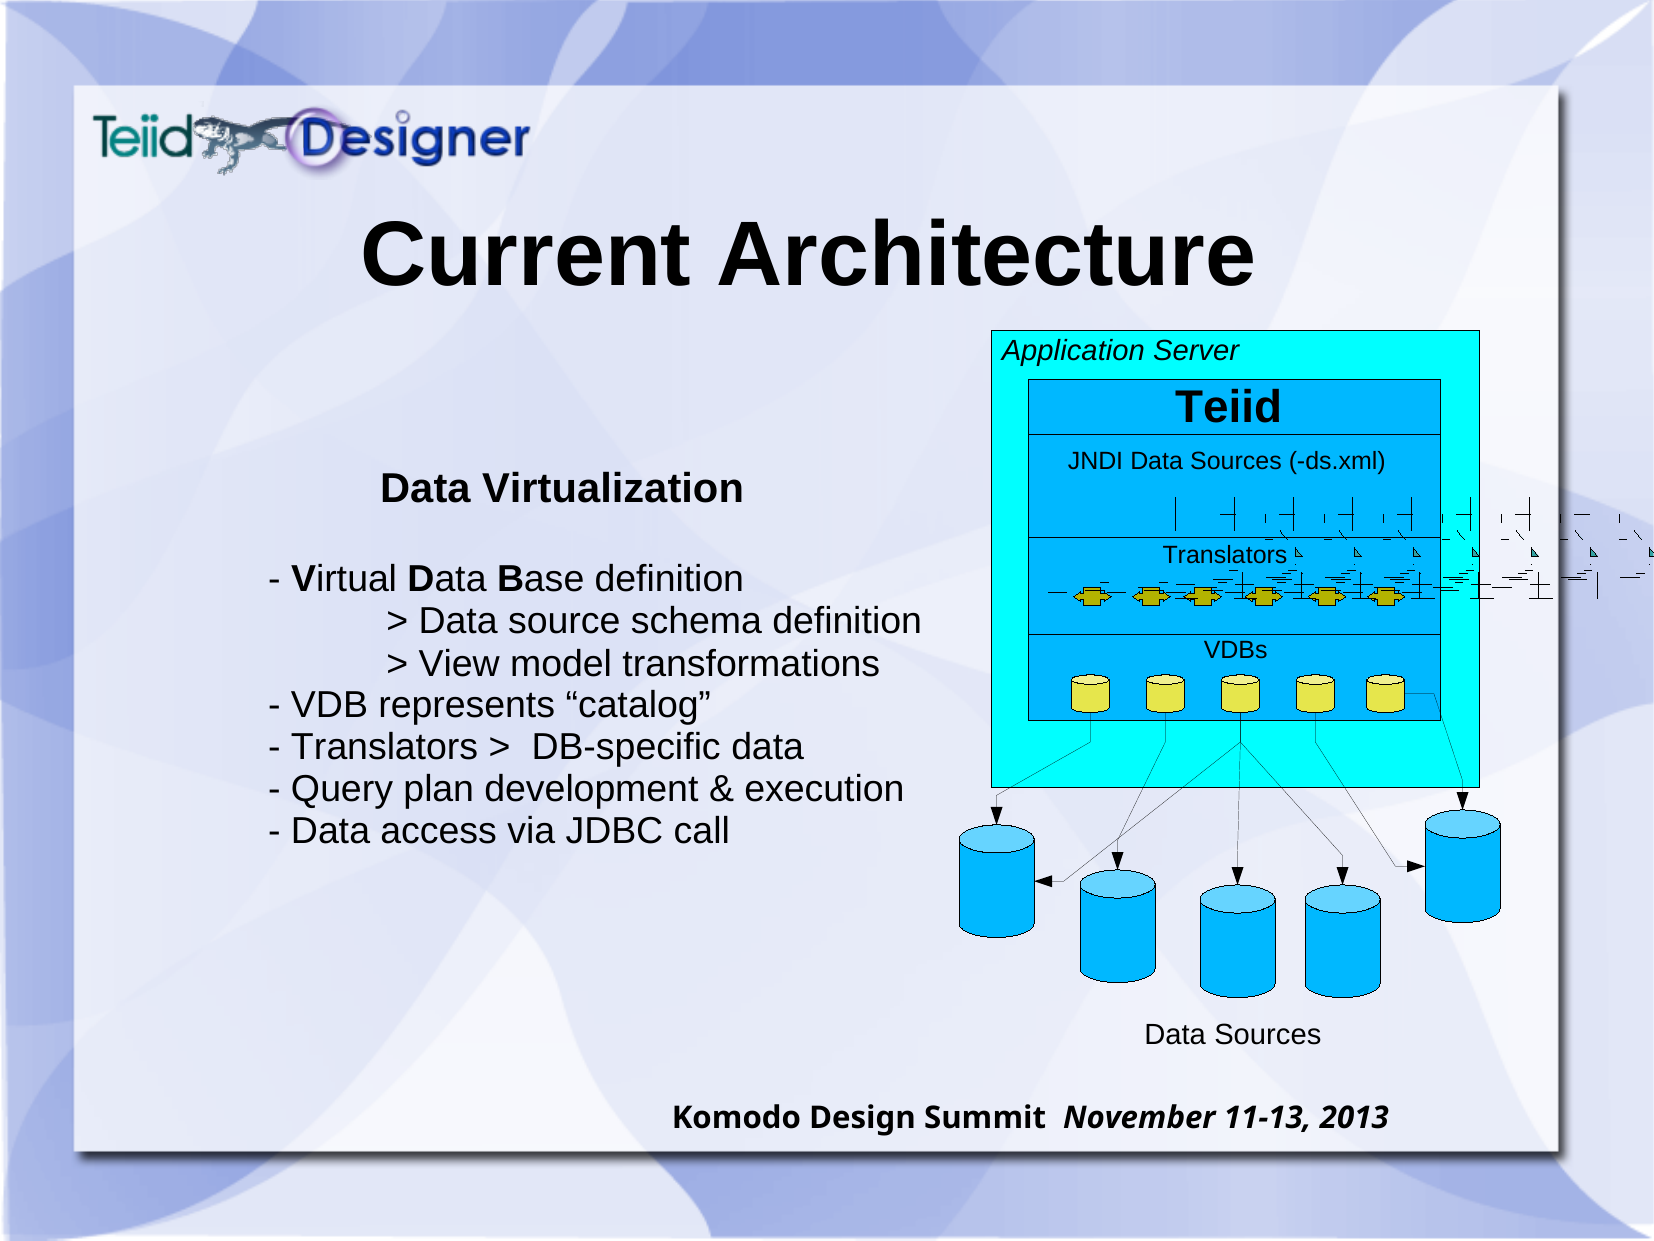

# Current Architecture
Application Server
Teiid
JNDI Data Sources (-ds.xml)
 Data Virtualization
	- Virtual Data Base definition
 		> Data source schema definition
 		> View model transformations
 	- VDB represents “catalog”
	- Translators > DB-specific data
	- Query plan development & execution
	- Data access via JDBC call
Translators
VDBs
Data Sources